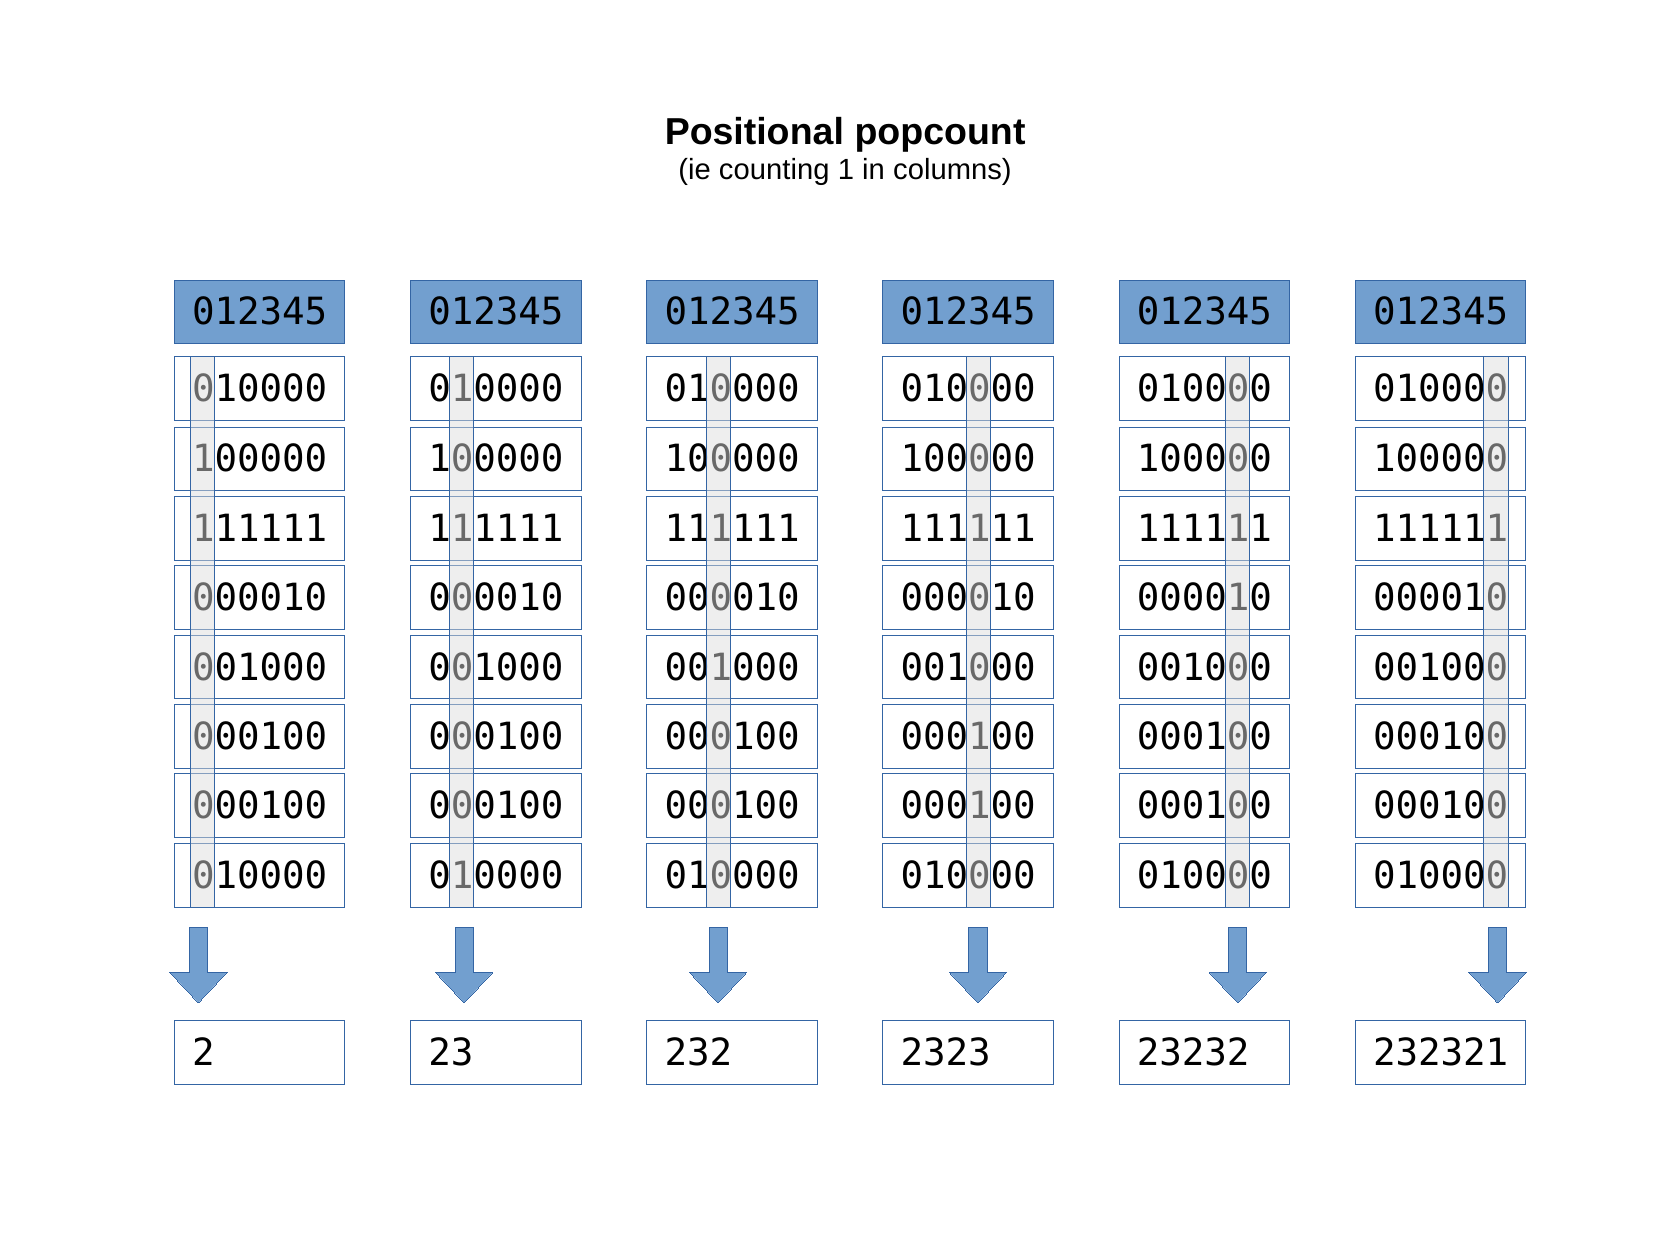

Positional popcount
(ie counting 1 in columns)
012345
012345
012345
012345
012345
012345
010000
010000
010000
010000
010000
010000
100000
100000
100000
100000
100000
100000
111111
111111
111111
111111
111111
111111
000010
000010
000010
000010
000010
000010
001000
001000
001000
001000
001000
001000
000100
000100
000100
000100
000100
000100
000100
000100
000100
000100
000100
000100
010000
010000
010000
010000
010000
010000
2
23
232
2323
23232
232321